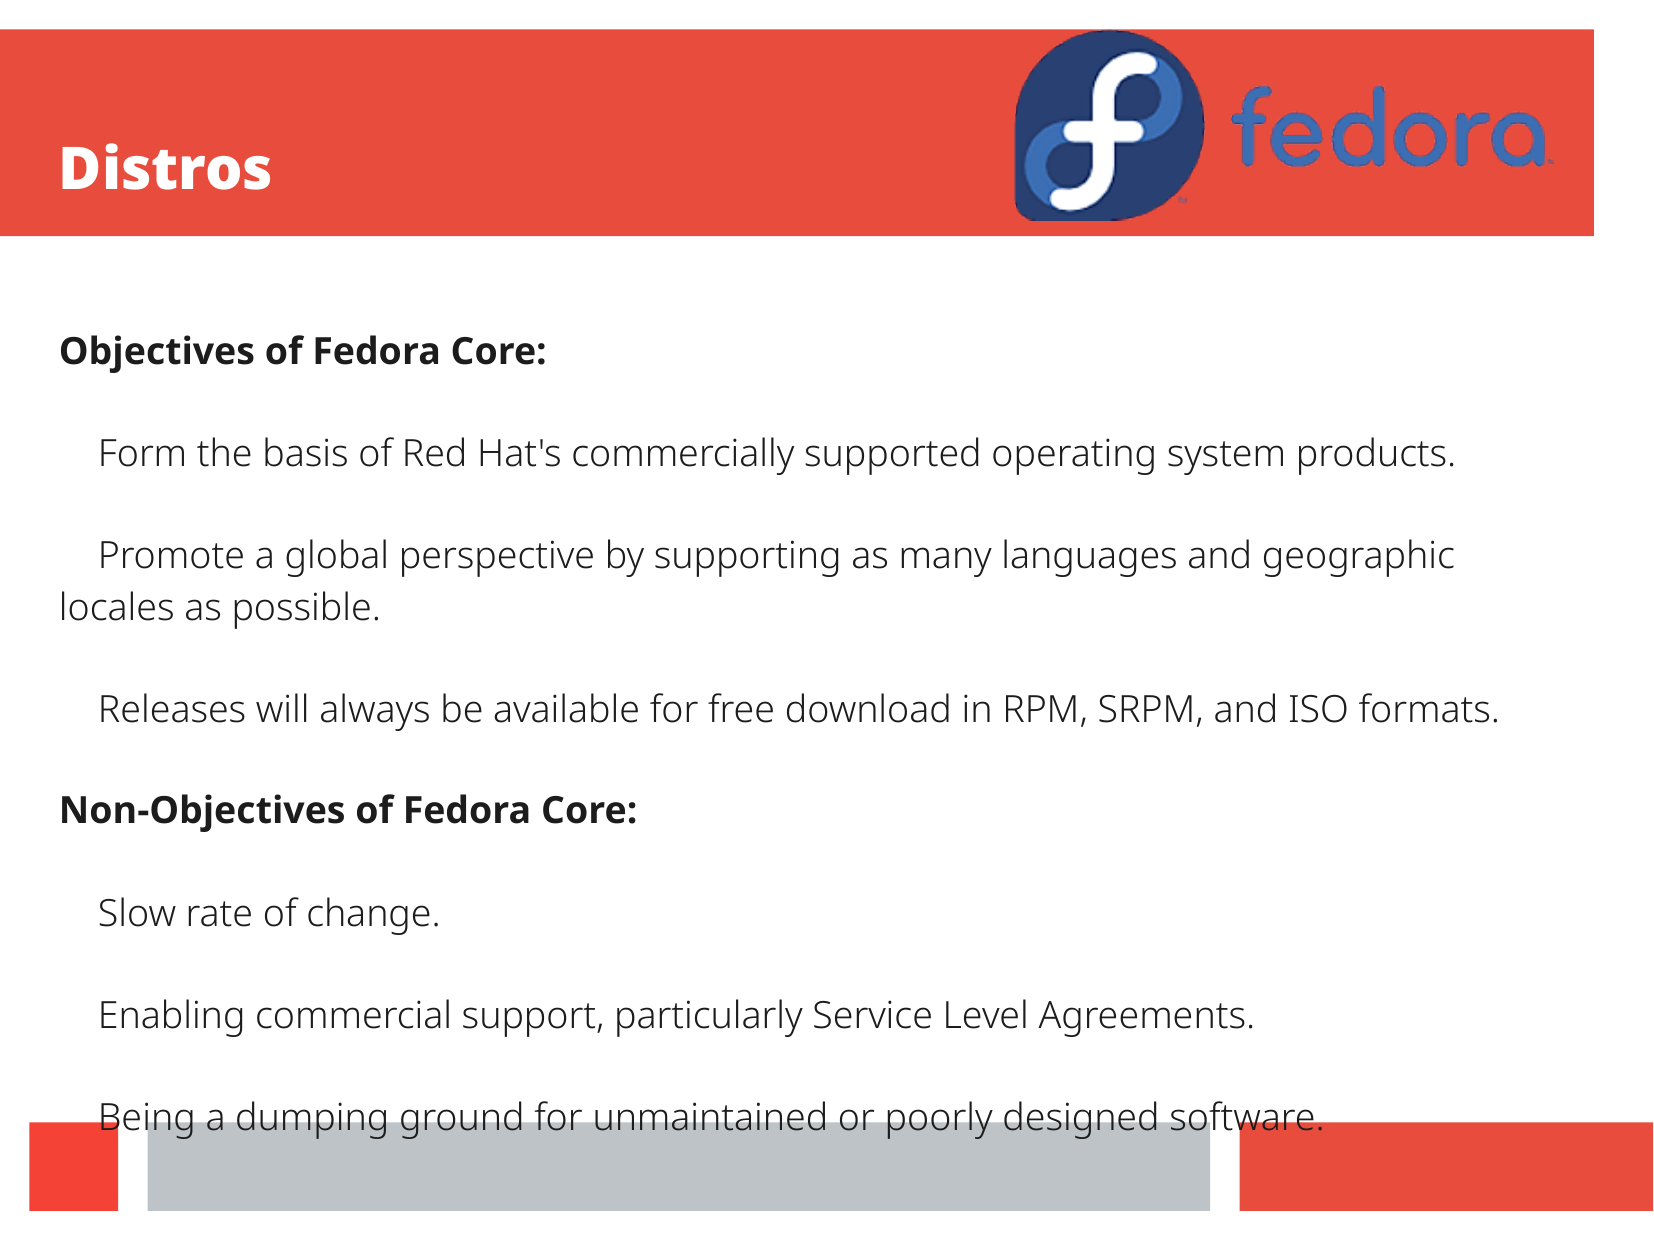

# Distros
Objectives of Fedora Core:
 Form the basis of Red Hat's commercially supported operating system products.
 Promote a global perspective by supporting as many languages and geographic locales as possible.
 Releases will always be available for free download in RPM, SRPM, and ISO formats.
Non-Objectives of Fedora Core:
 Slow rate of change.
 Enabling commercial support, particularly Service Level Agreements.
 Being a dumping ground for unmaintained or poorly designed software.